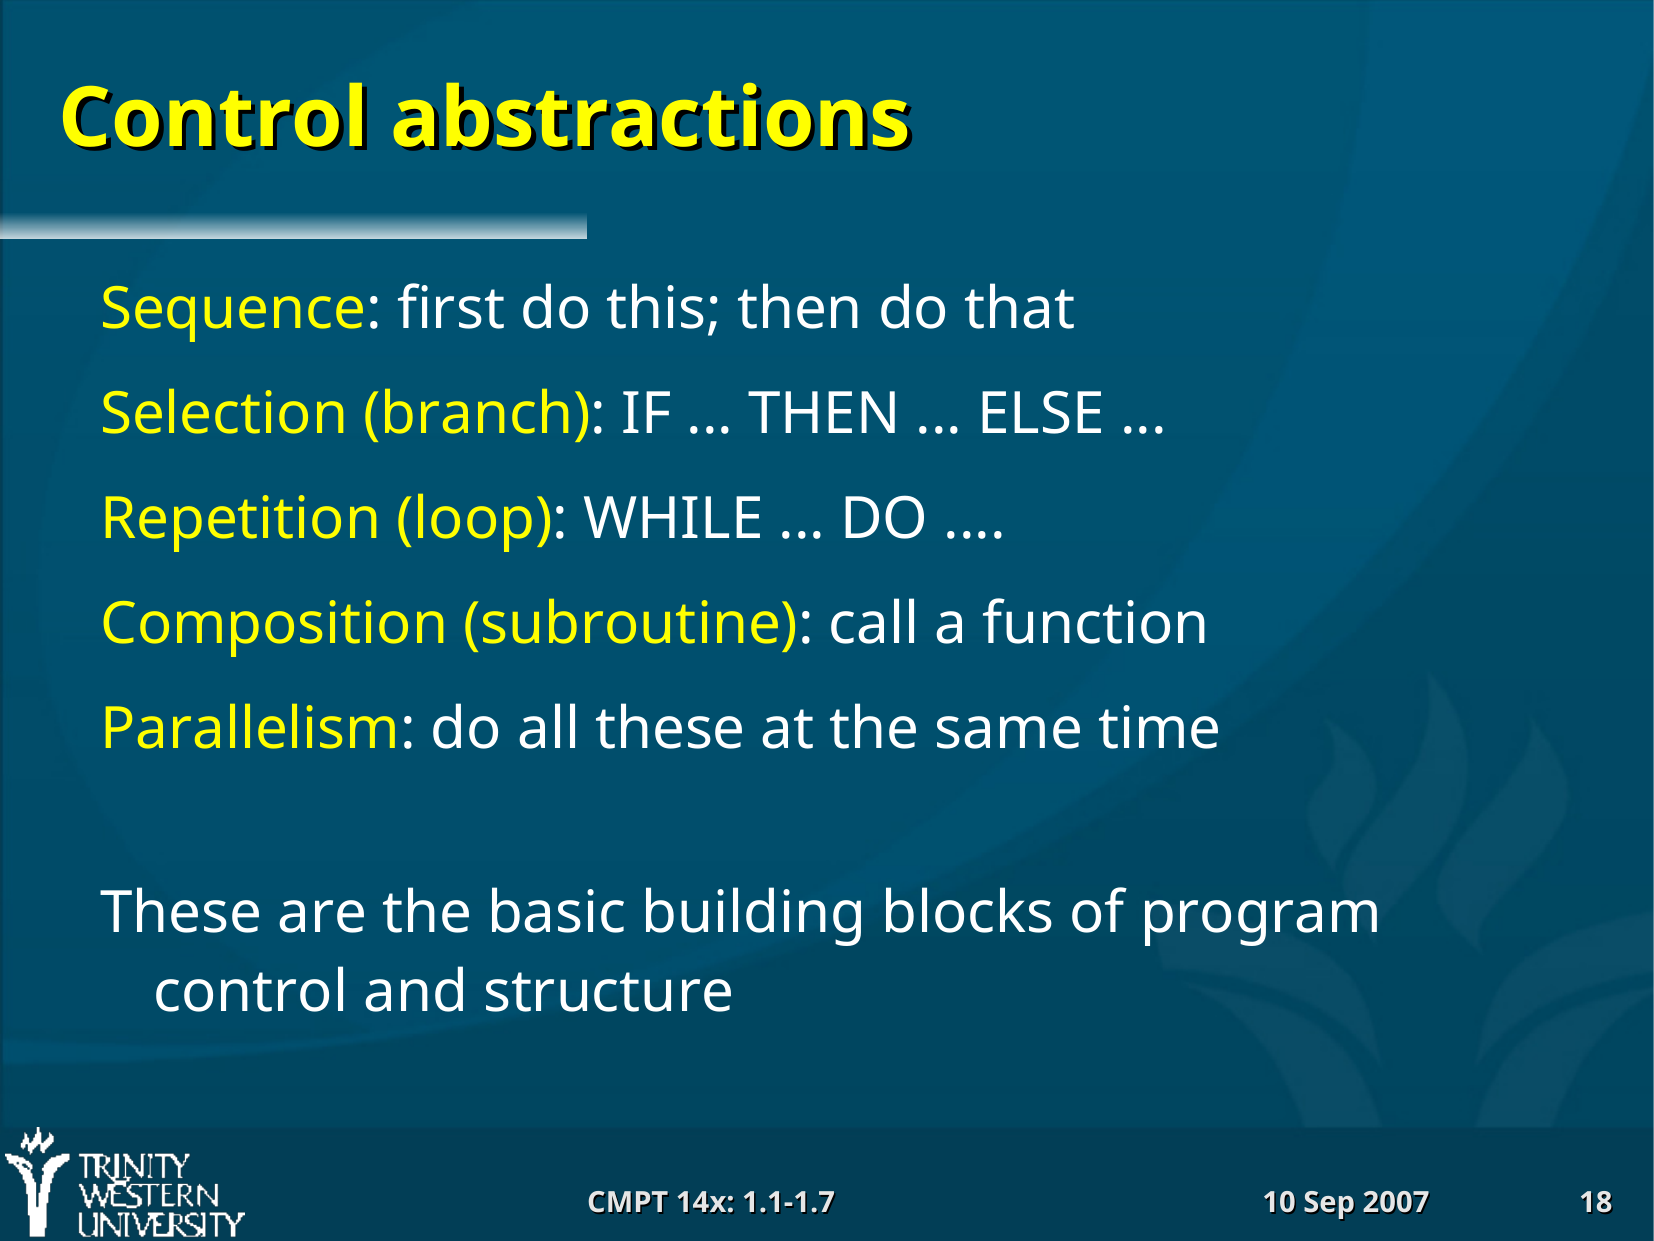

# Control abstractions
Sequence: first do this; then do that
Selection (branch): IF ... THEN ... ELSE ...
Repetition (loop): WHILE ... DO ....
Composition (subroutine): call a function
Parallelism: do all these at the same time
These are the basic building blocks of program control and structure
CMPT 14x: 1.1-1.7
10 Sep 2007
18